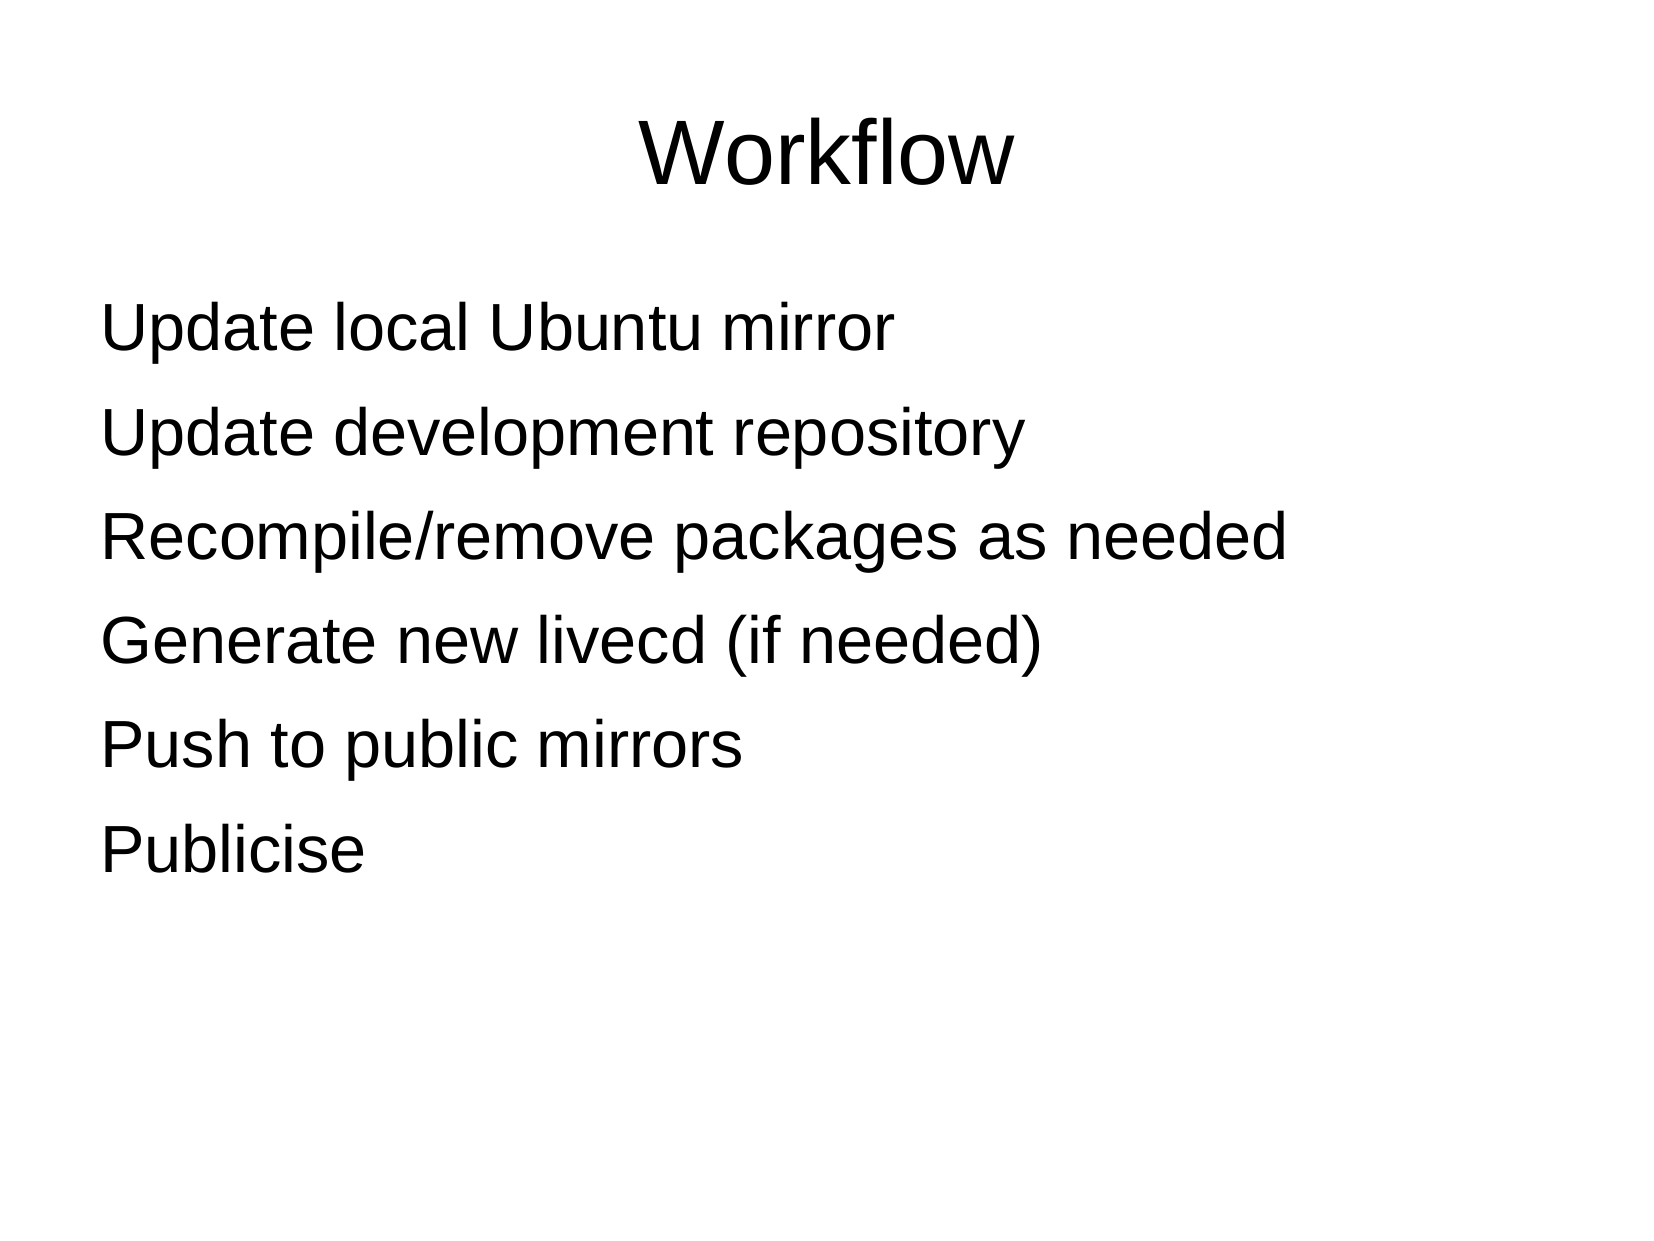

# Workflow
Update local Ubuntu mirror
Update development repository
Recompile/remove packages as needed
Generate new livecd (if needed)
Push to public mirrors
Publicise